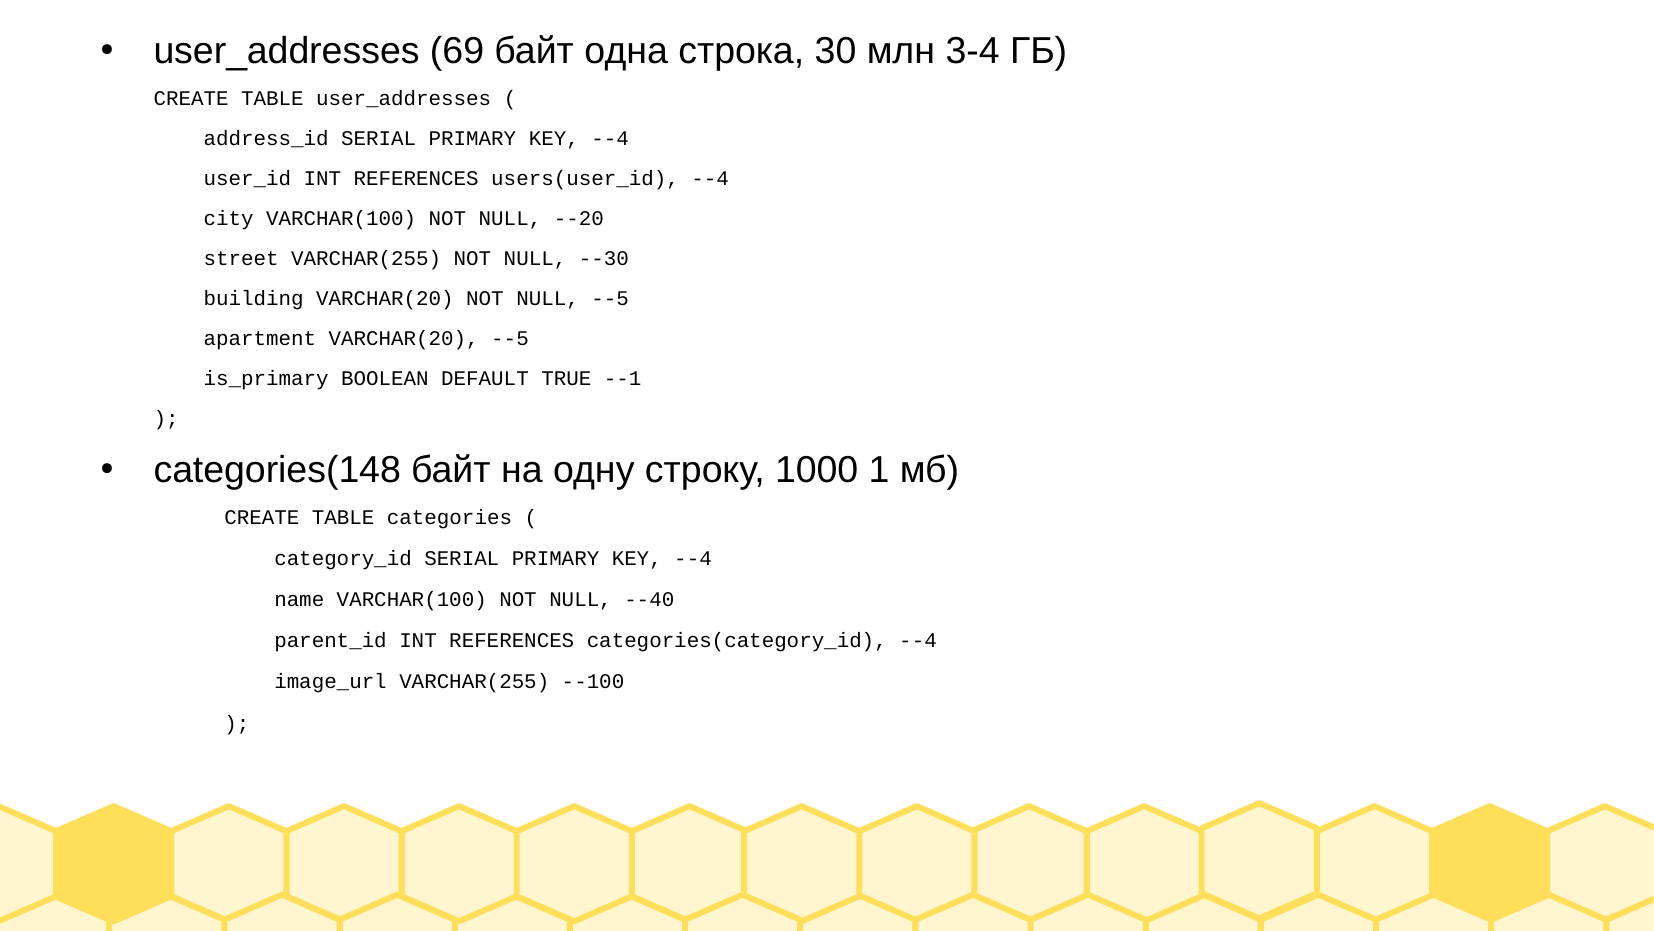

# user_addresses (69 байт одна строка, 30 млн 3-4 ГБ)
CREATE TABLE user_addresses (
 address_id SERIAL PRIMARY KEY, --4
 user_id INT REFERENCES users(user_id), --4
 city VARCHAR(100) NOT NULL, --20
 street VARCHAR(255) NOT NULL, --30
 building VARCHAR(20) NOT NULL, --5
 apartment VARCHAR(20), --5
 is_primary BOOLEAN DEFAULT TRUE --1
);
categories(148 байт на одну строку, 1000 1 мб)
CREATE TABLE categories (
 category_id SERIAL PRIMARY KEY, --4
 name VARCHAR(100) NOT NULL, --40
 parent_id INT REFERENCES categories(category_id), --4
 image_url VARCHAR(255) --100
);